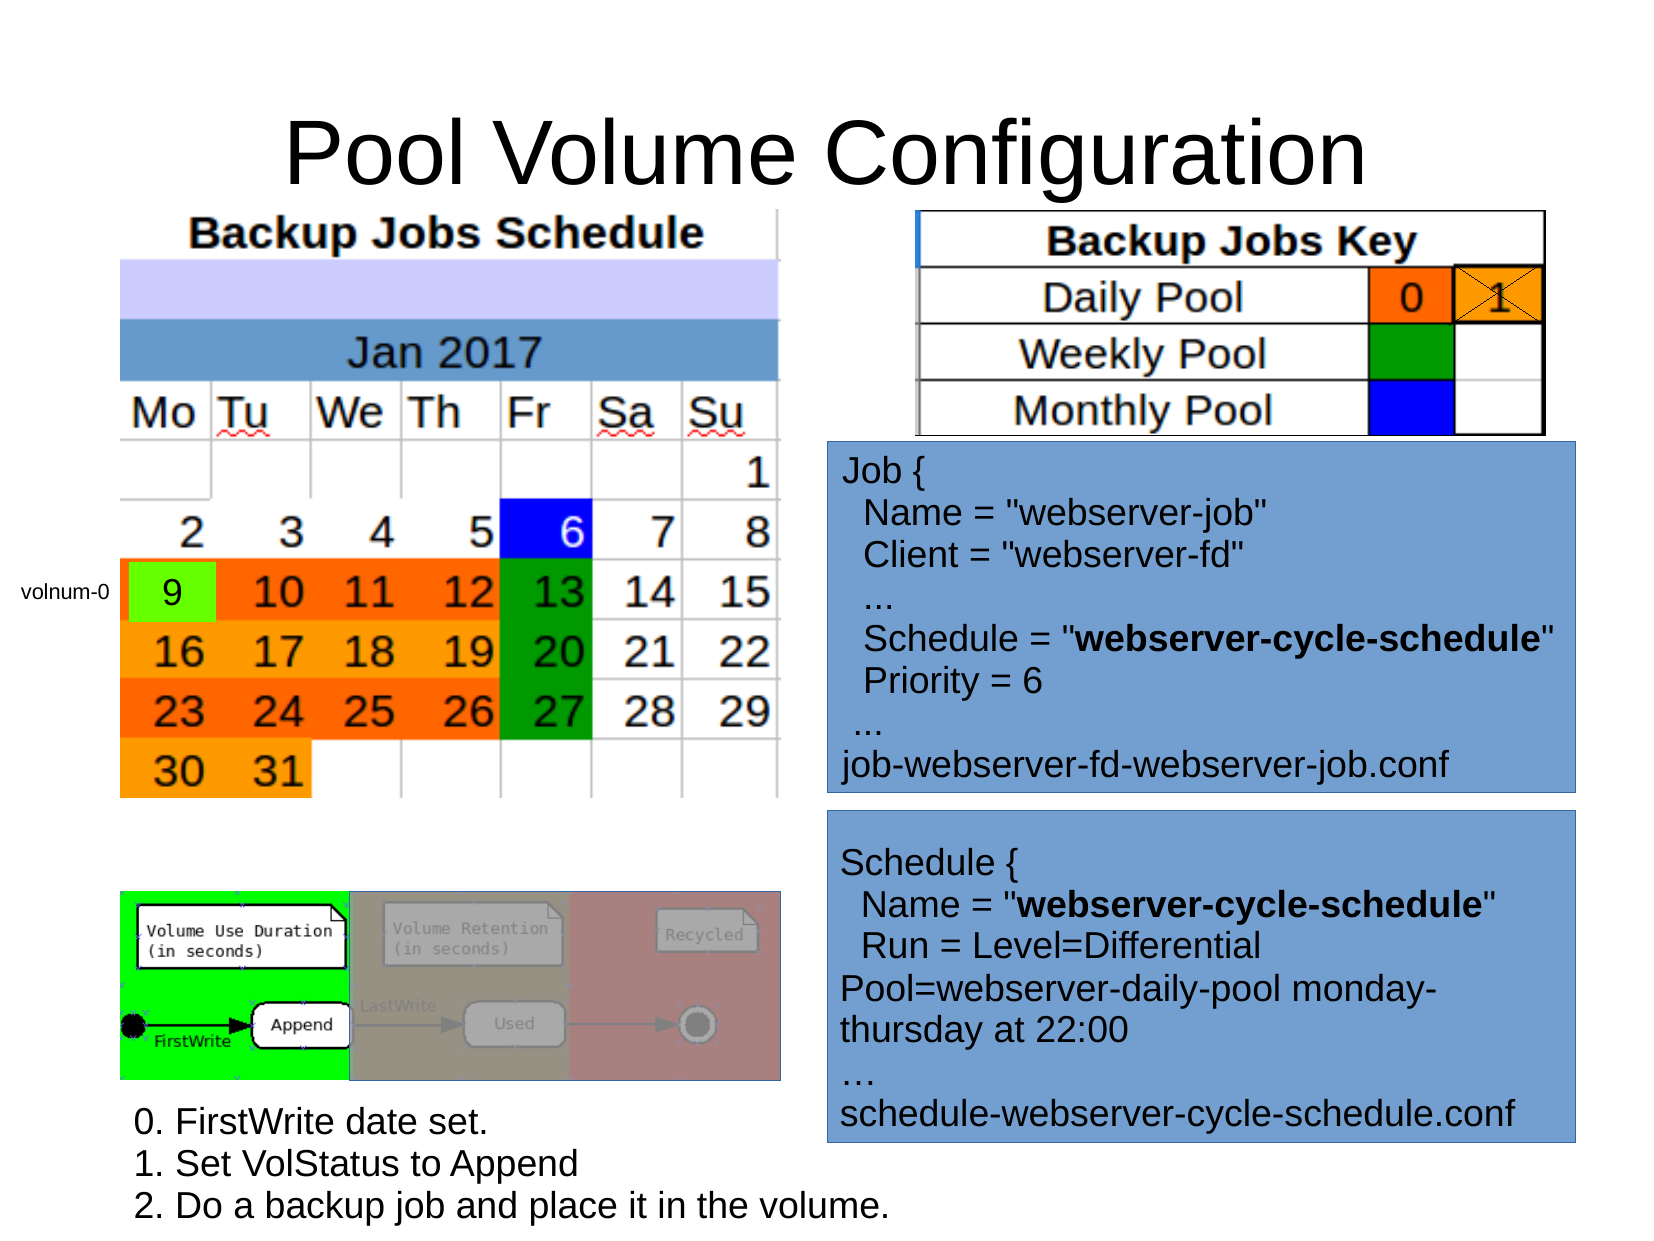

# Pool Volume Configuration
Job {
 Name = "webserver-job"
 Client = "webserver-fd"
 ...
 Schedule = "webserver-cycle-schedule"
 Priority = 6
 ...
job-webserver-fd-webserver-job.conf
9
volnum-0
Schedule {
 Name = "webserver-cycle-schedule"
 Run = Level=Differential Pool=webserver-daily-pool monday-thursday at 22:00
…
schedule-webserver-cycle-schedule.conf
0. FirstWrite date set.
1. Set VolStatus to Append
2. Do a backup job and place it in the volume.